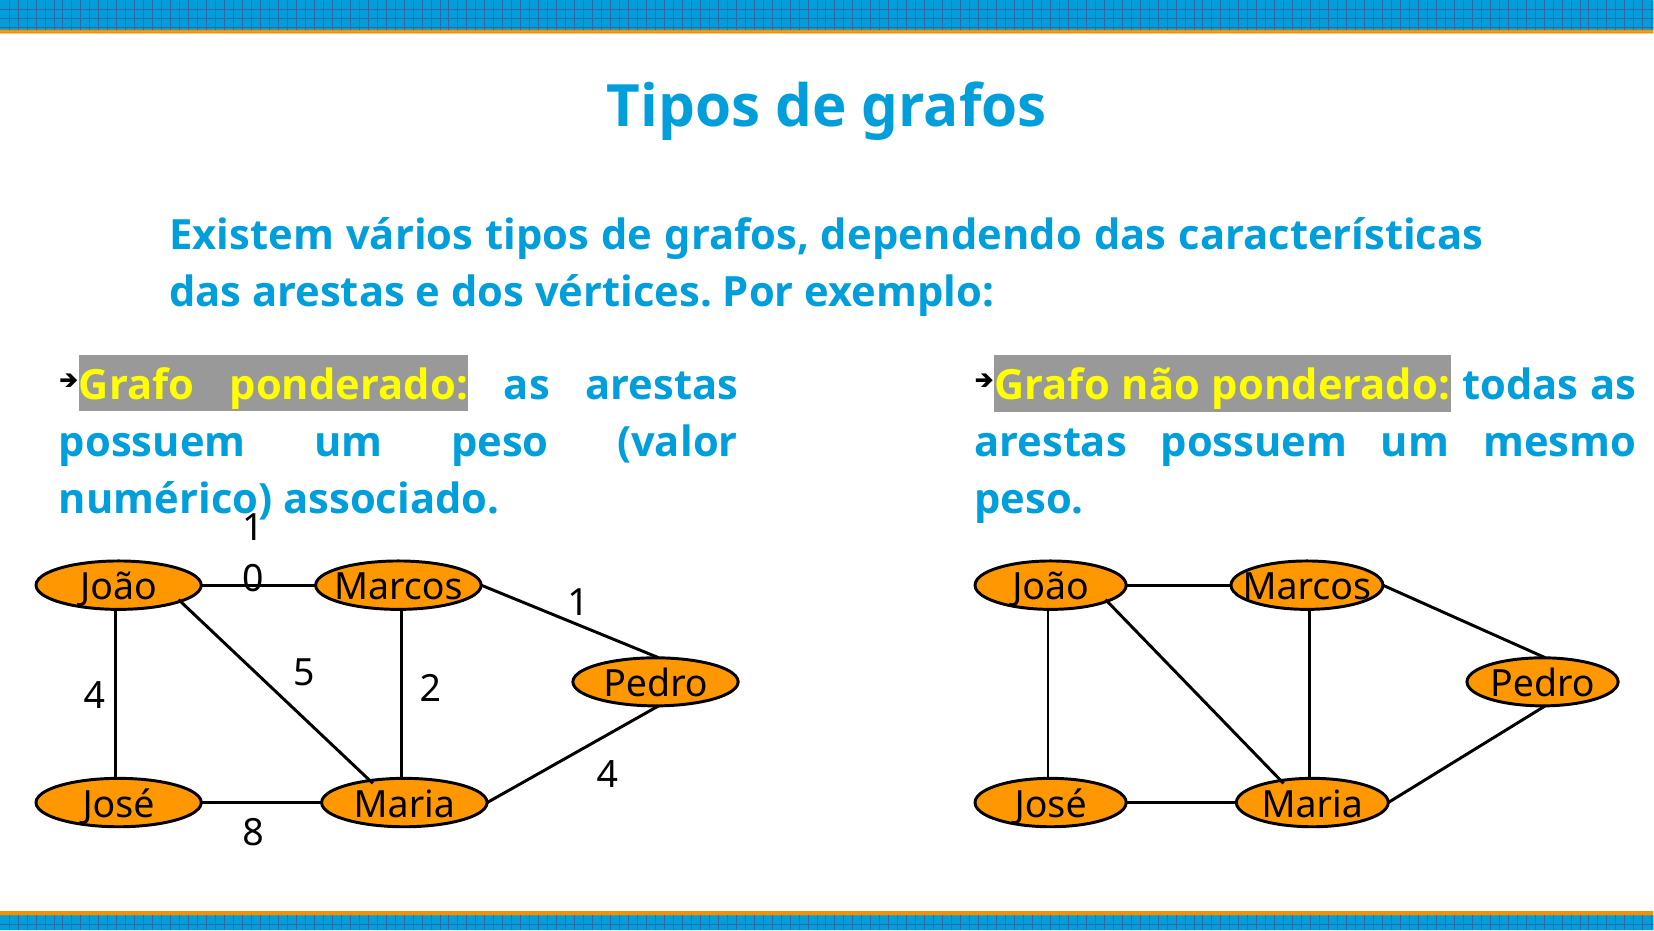

# Tipos de grafos
Existem vários tipos de grafos, dependendo das características das arestas e dos vértices. Por exemplo:
Grafo ponderado: as arestas possuem um peso (valor numérico) associado.
Grafo não ponderado: todas as arestas possuem um mesmo peso.
10
João
Marcos
João
Marcos
1
5
2
4
Pedro
Pedro
4
José
Maria
José
Maria
8